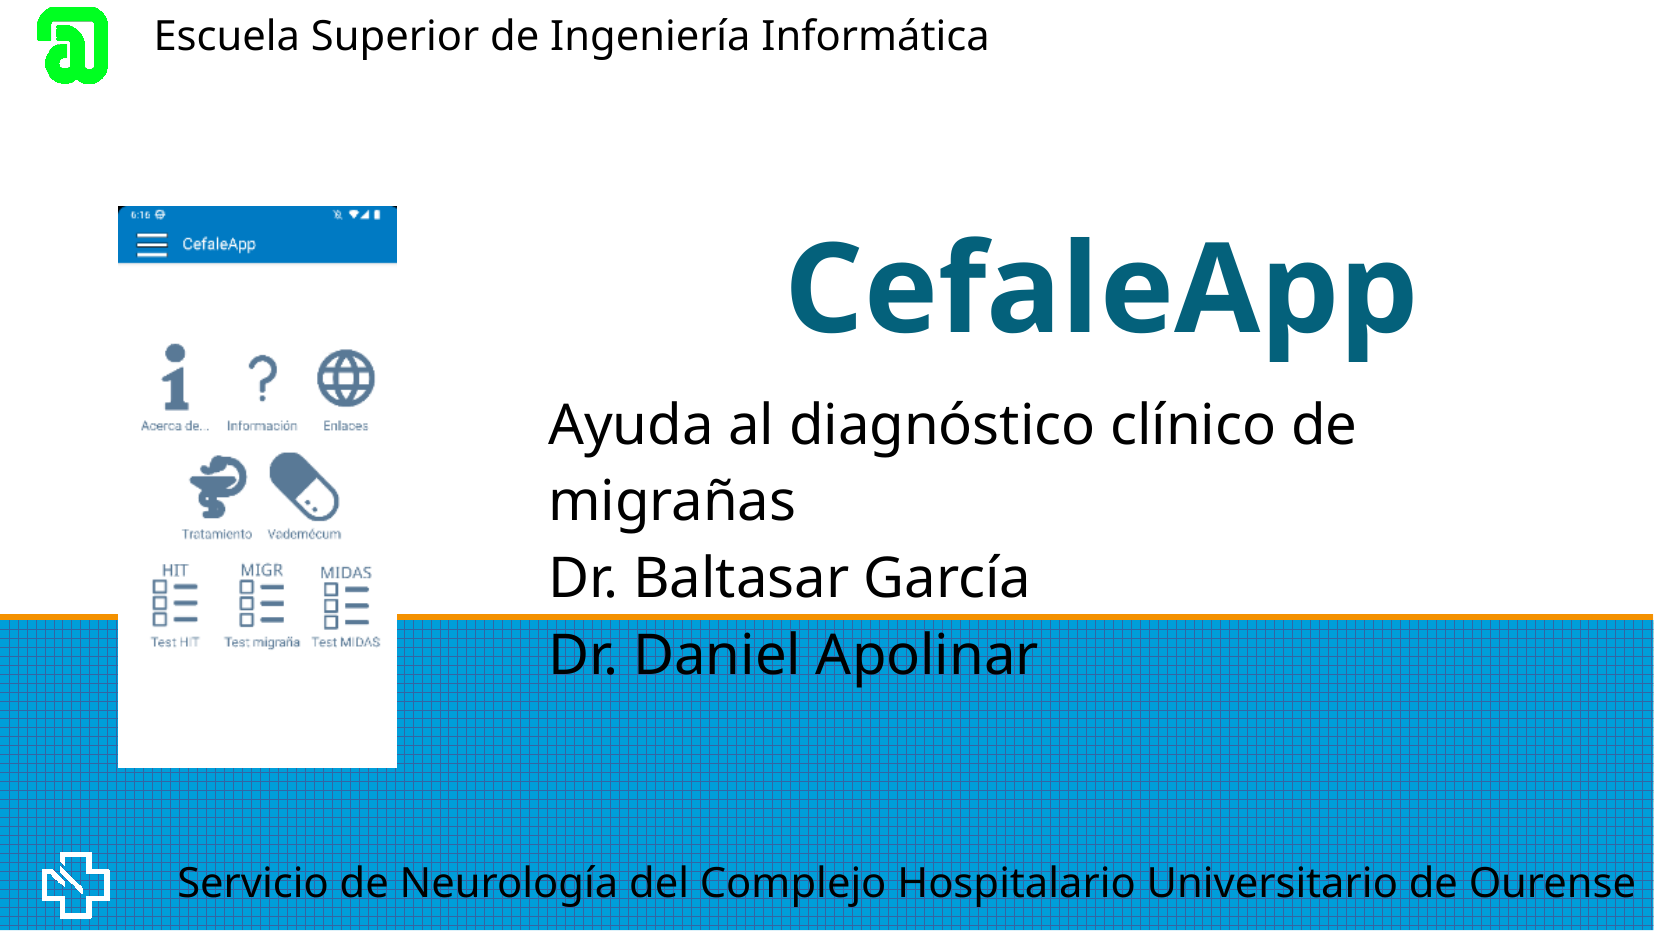

Escuela Superior de Ingeniería Informática
# CefaleApp
Ayuda al diagnóstico clínico de migrañas
Dr. Baltasar García
Dr. Daniel Apolinar
Servicio de Neurología del Complejo Hospitalario Universitario de Ourense